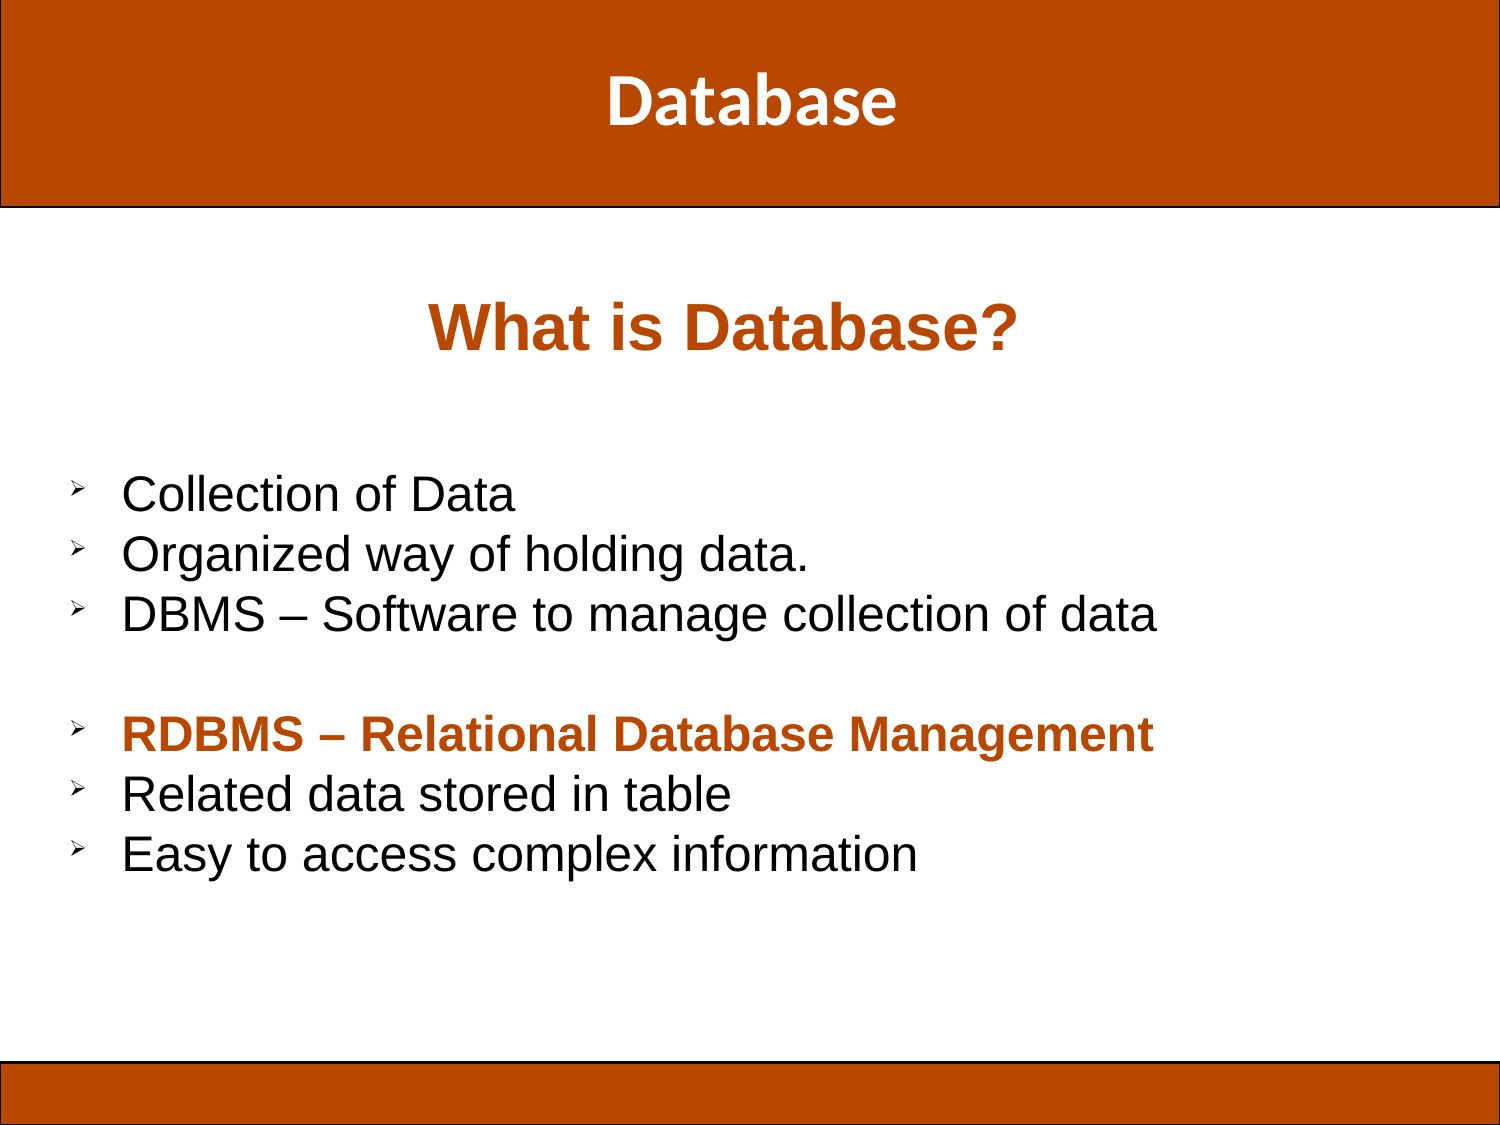

Database
#
What is Database?
Collection of Data
Organized way of holding data.
DBMS – Software to manage collection of data
RDBMS – Relational Database Management
Related data stored in table
Easy to access complex information